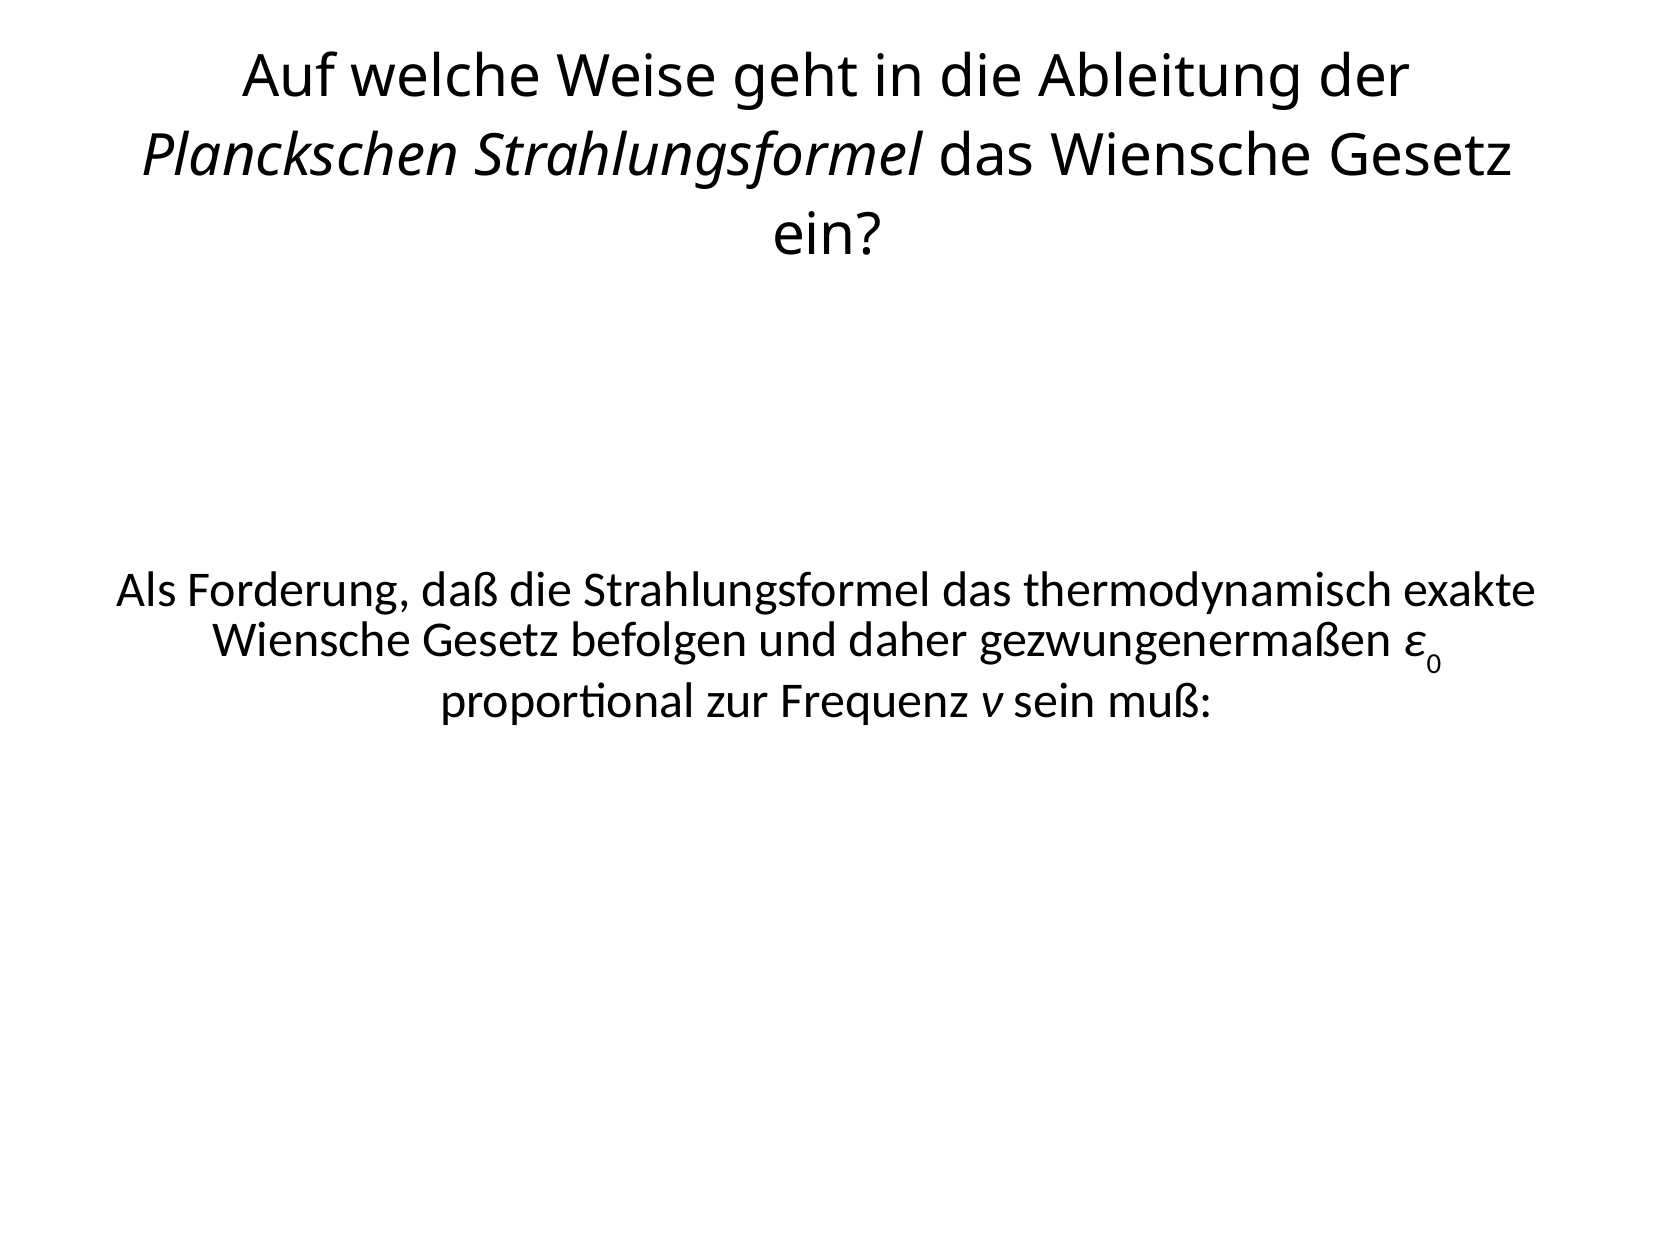

# Auf welche Weise geht in die Ableitung der Planckschen Strahlungsformel das Wiensche Gesetz ein?
Als Forderung, daß die Strahlungsformel das thermodynamisch exakte Wiensche Gesetz befolgen und daher gezwungenermaßen ε0 proportional zur Frequenz ν sein muß: